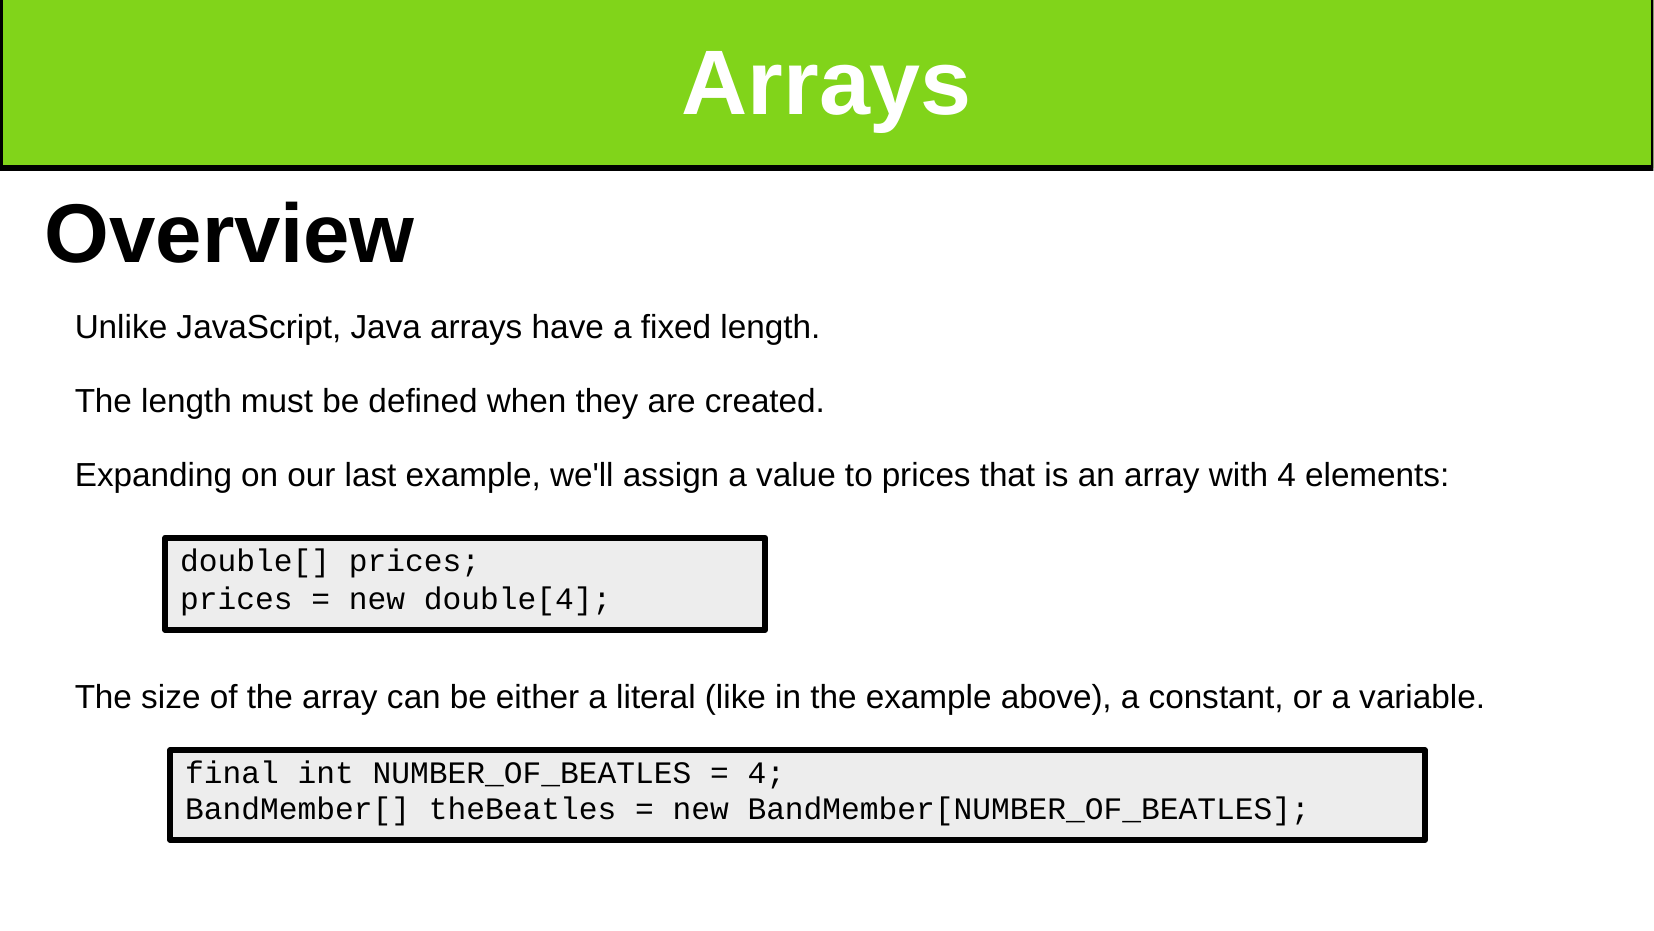

# Arrays
Overview
Unlike JavaScript, Java arrays have a fixed length.
The length must be defined when they are created.
Expanding on our last example, we'll assign a value to prices that is an array with 4 elements:
The size of the array can be either a literal (like in the example above), a constant, or a variable.
double[] prices;
prices = new double[4];
final int NUMBER_OF_BEATLES = 4;
BandMember[] theBeatles = new BandMember[NUMBER_OF_BEATLES];